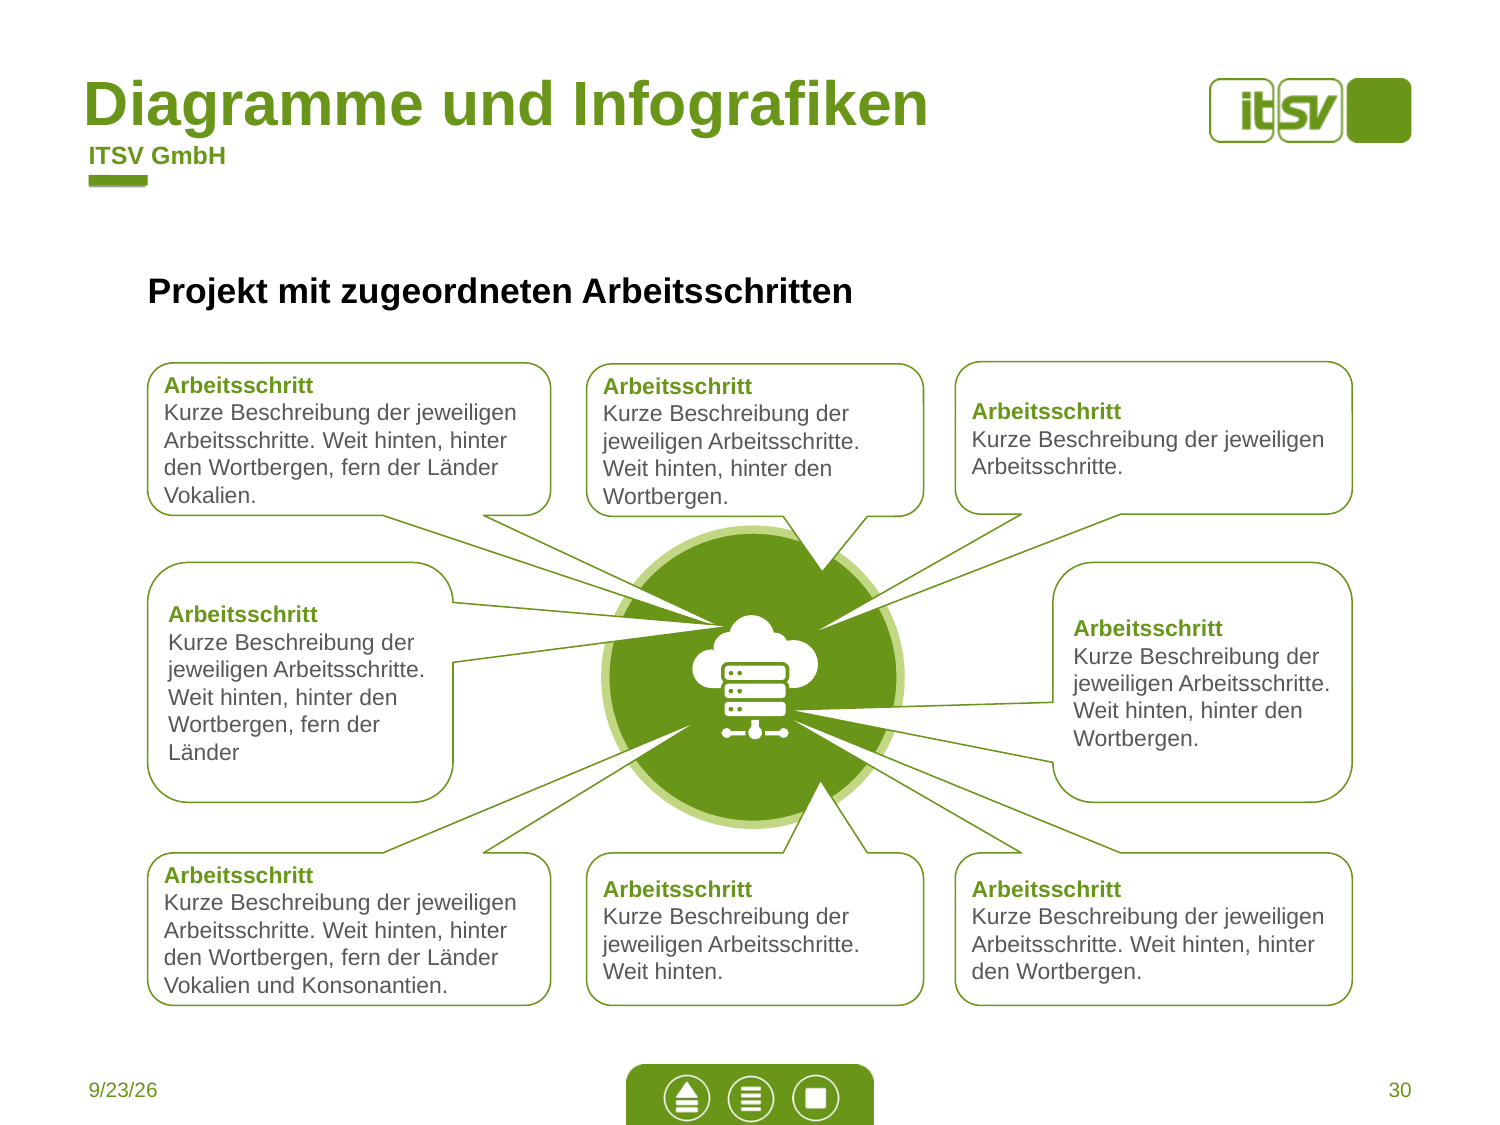

# Diagramme und Infografiken
Projekt mit zugeordneten Arbeitsschritten
Arbeitsschritt
Kurze Beschreibung der jeweiligen Arbeitsschritte.
Arbeitsschritt
Kurze Beschreibung der jeweiligen Arbeitsschritte. Weit hinten, hinter den Wortbergen, fern der Länder Vokalien.
Arbeitsschritt
Kurze Beschreibung der jeweiligen Arbeitsschritte. Weit hinten, hinter den Wortbergen.
Arbeitsschritt
Kurze Beschreibung der jeweiligen Arbeitsschritte. Weit hinten, hinter den Wortbergen, fern der Länder
Arbeitsschritt
Kurze Beschreibung der jeweiligen Arbeitsschritte. Weit hinten, hinter den Wortbergen.
Arbeitsschritt
Kurze Beschreibung der jeweiligen Arbeitsschritte. Weit hinten, hinter den Wortbergen, fern der Länder Vokalien und Konsonantien.
Arbeitsschritt
Kurze Beschreibung der jeweiligen Arbeitsschritte. Weit hinten.
Arbeitsschritt
Kurze Beschreibung der jeweiligen Arbeitsschritte. Weit hinten, hinter den Wortbergen.